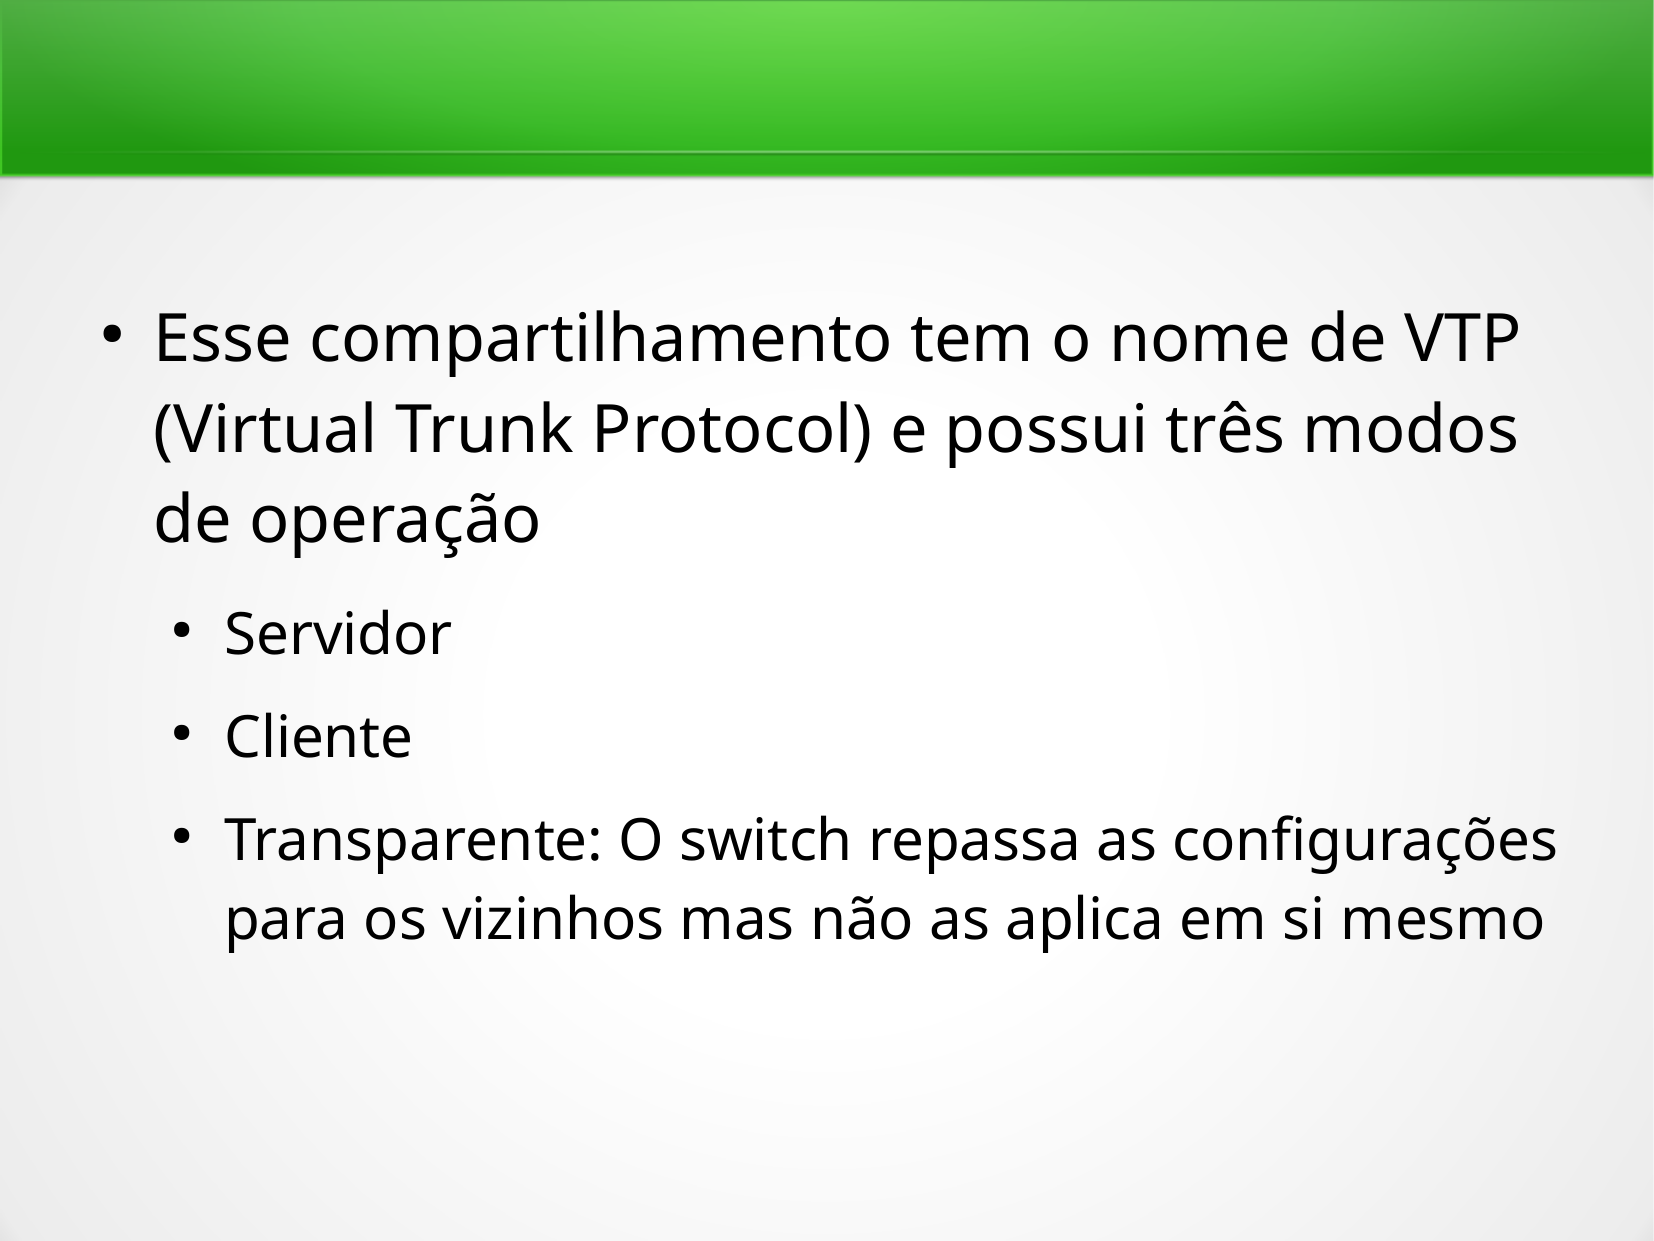

#
Esse compartilhamento tem o nome de VTP (Virtual Trunk Protocol) e possui três modos de operação
Servidor
Cliente
Transparente: O switch repassa as configurações para os vizinhos mas não as aplica em si mesmo